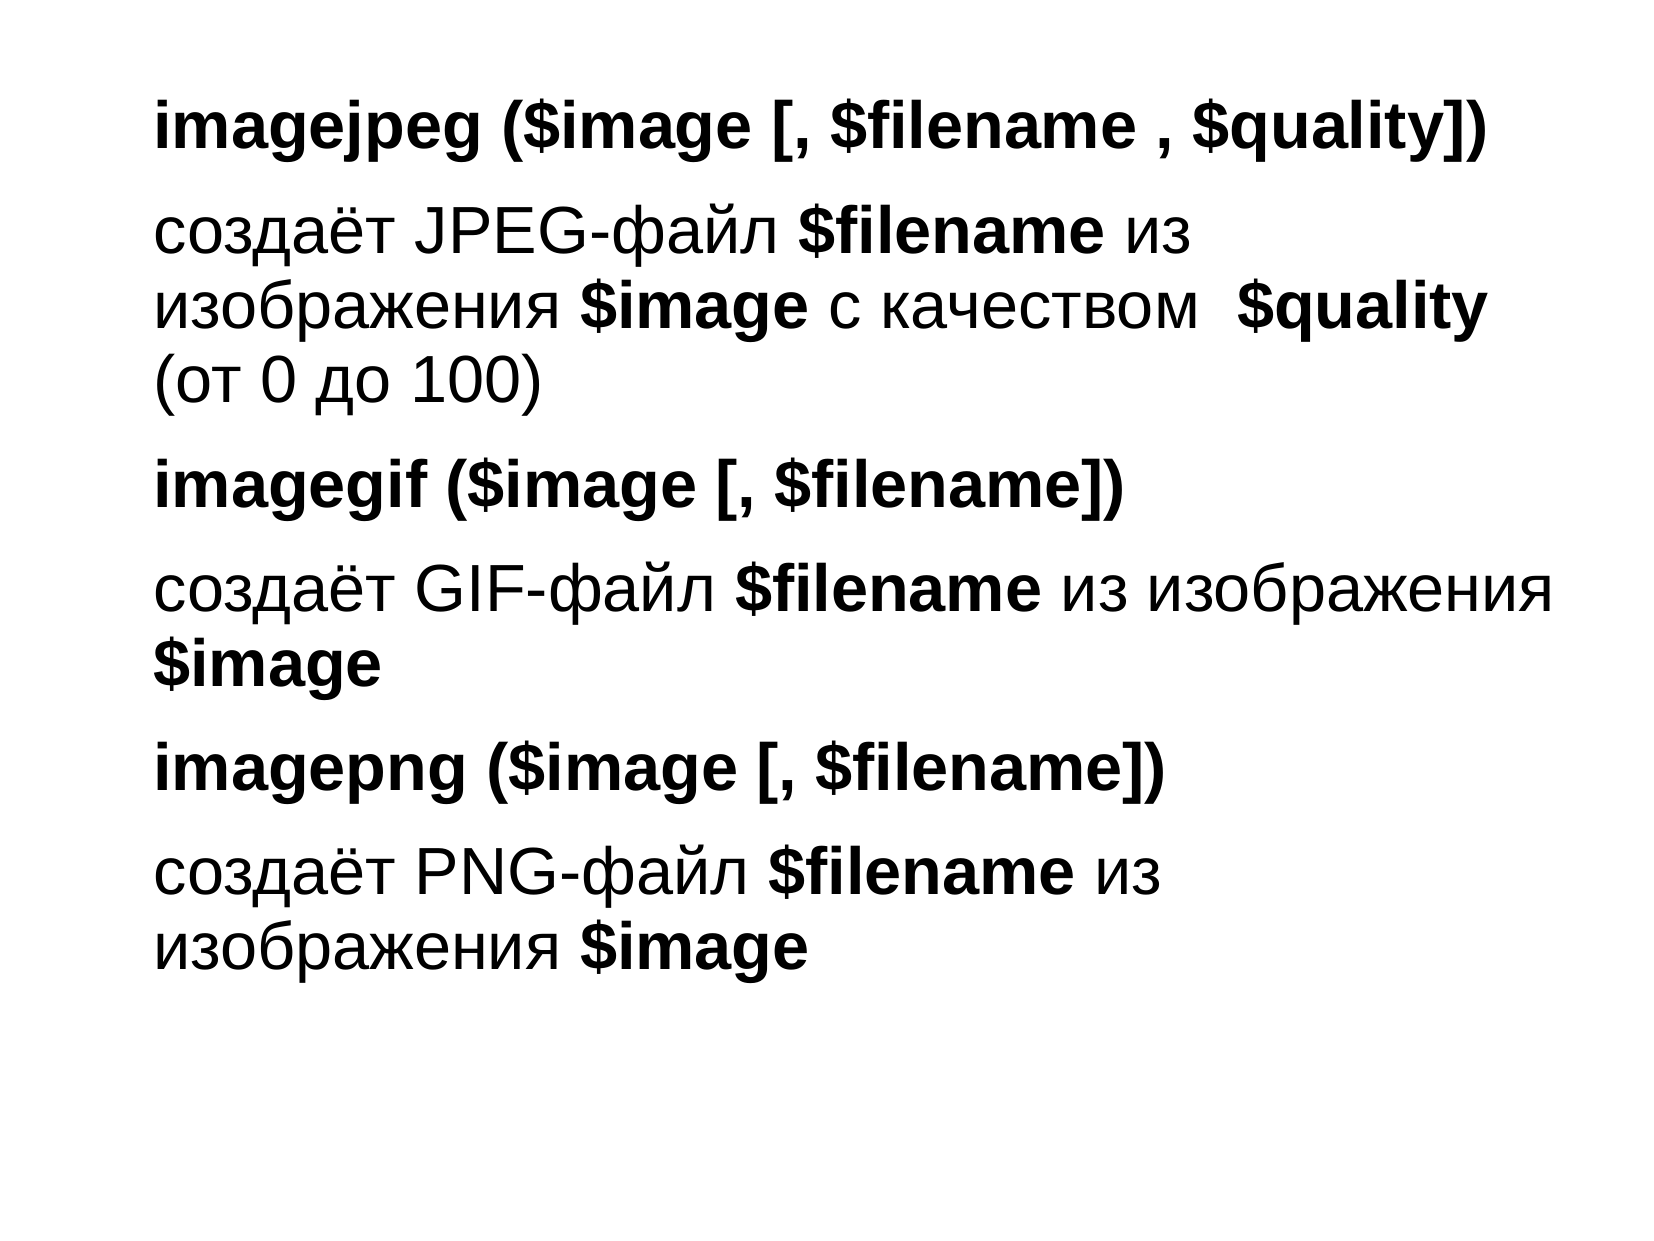

# imagejpeg ($image [, $filename , $quality])
создаёт JPEG-файл $filename из изображения $image с качеством $quality (от 0 до 100)
imagegif ($image [, $filename])
создаёт GIF-файл $filename из изображения $image
imagepng ($image [, $filename])
создаёт PNG-файл $filename из изображения $image